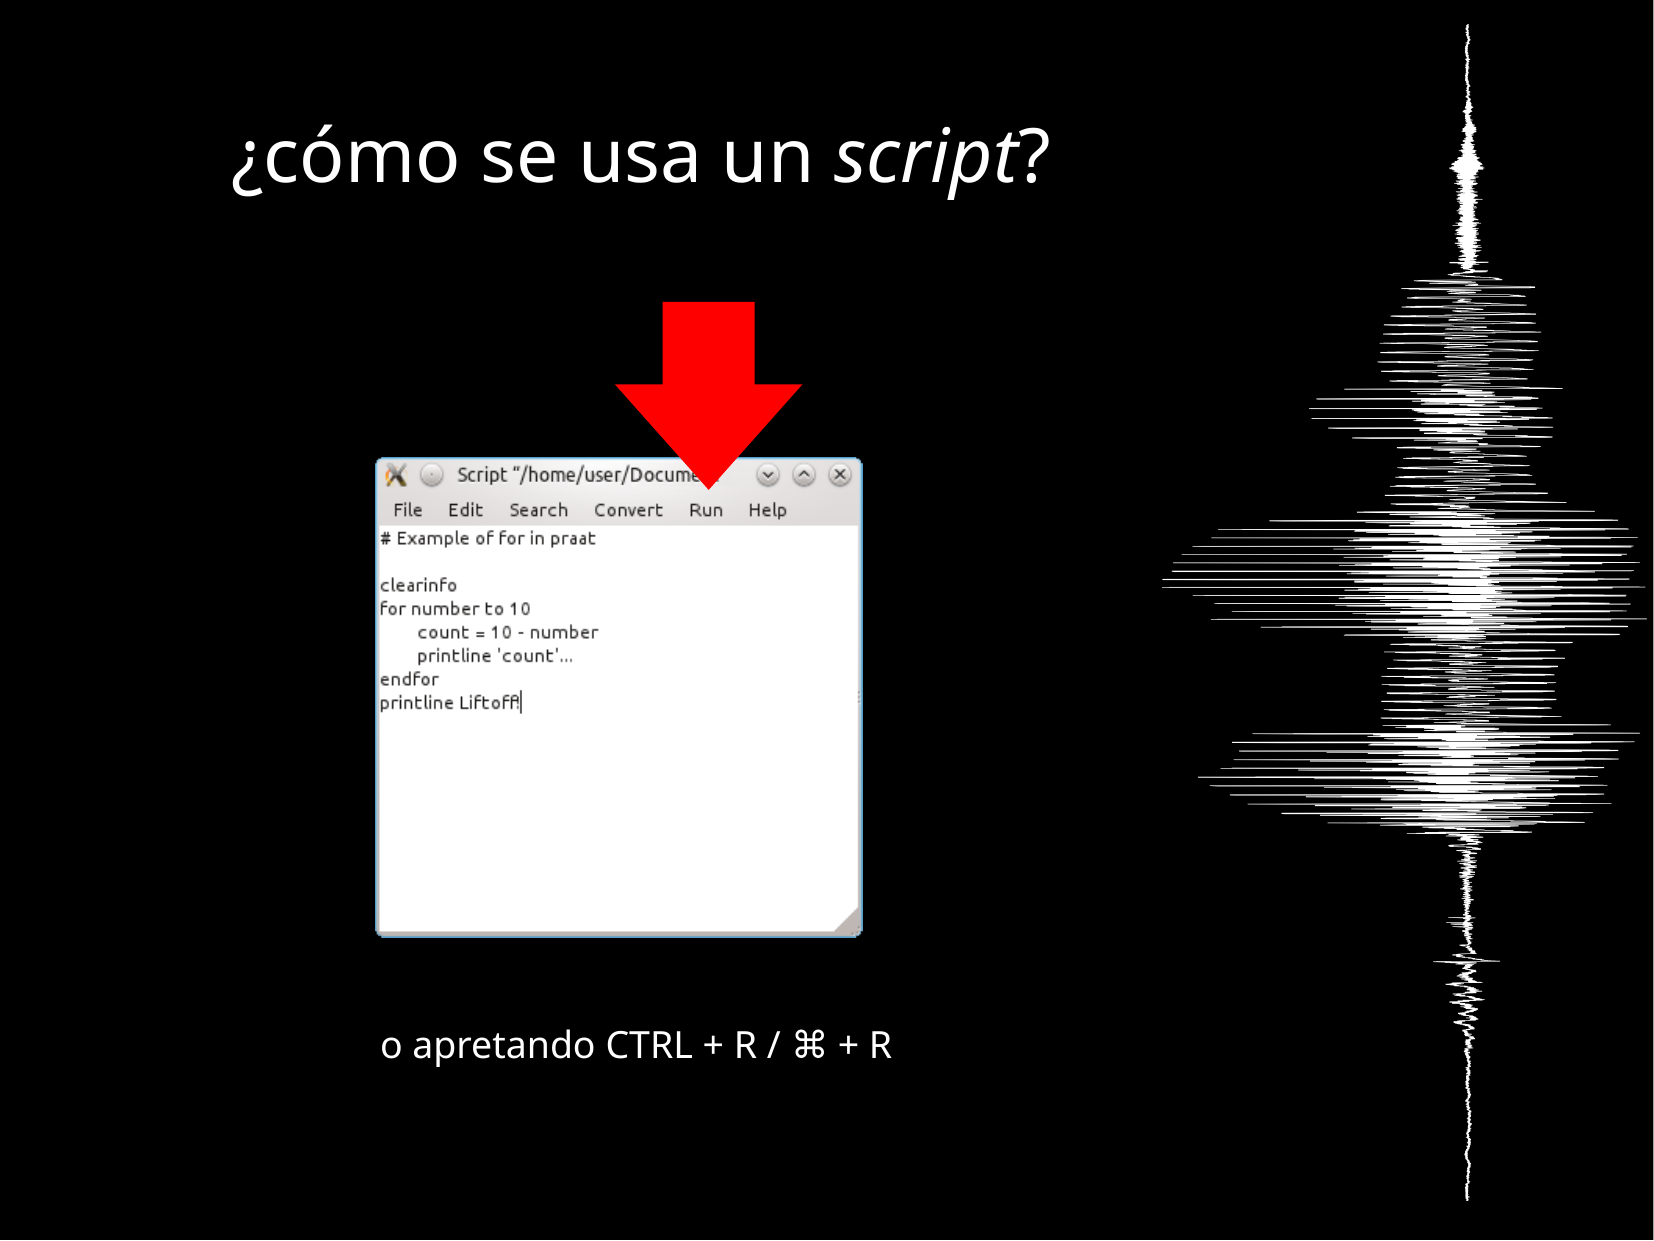

# ¿cómo se usa un script?
o apretando CTRL + R / ⌘ + R